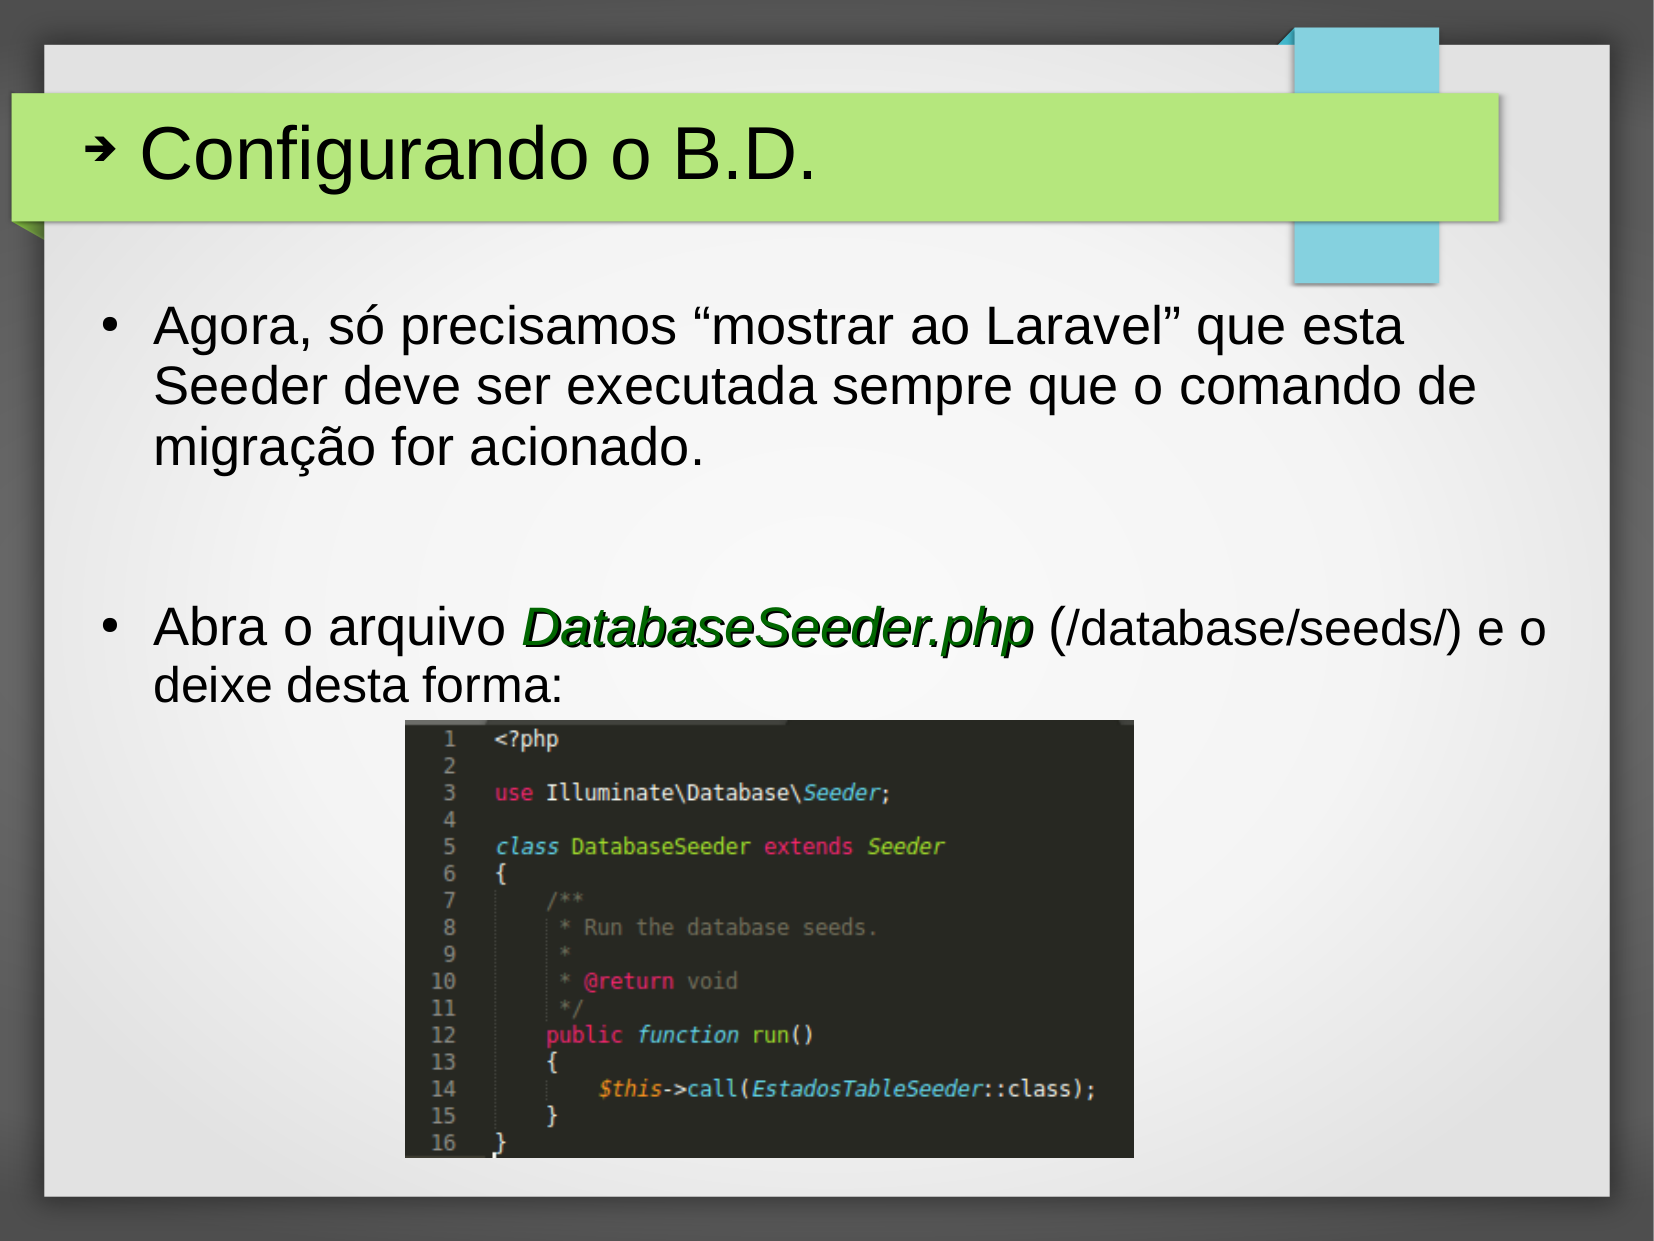

# Configurando o B.D.
Agora, só precisamos “mostrar ao Laravel” que esta Seeder deve ser executada sempre que o comando de migração for acionado.
Abra o arquivo DatabaseSeeder.php (/database/seeds/) e o deixe desta forma: